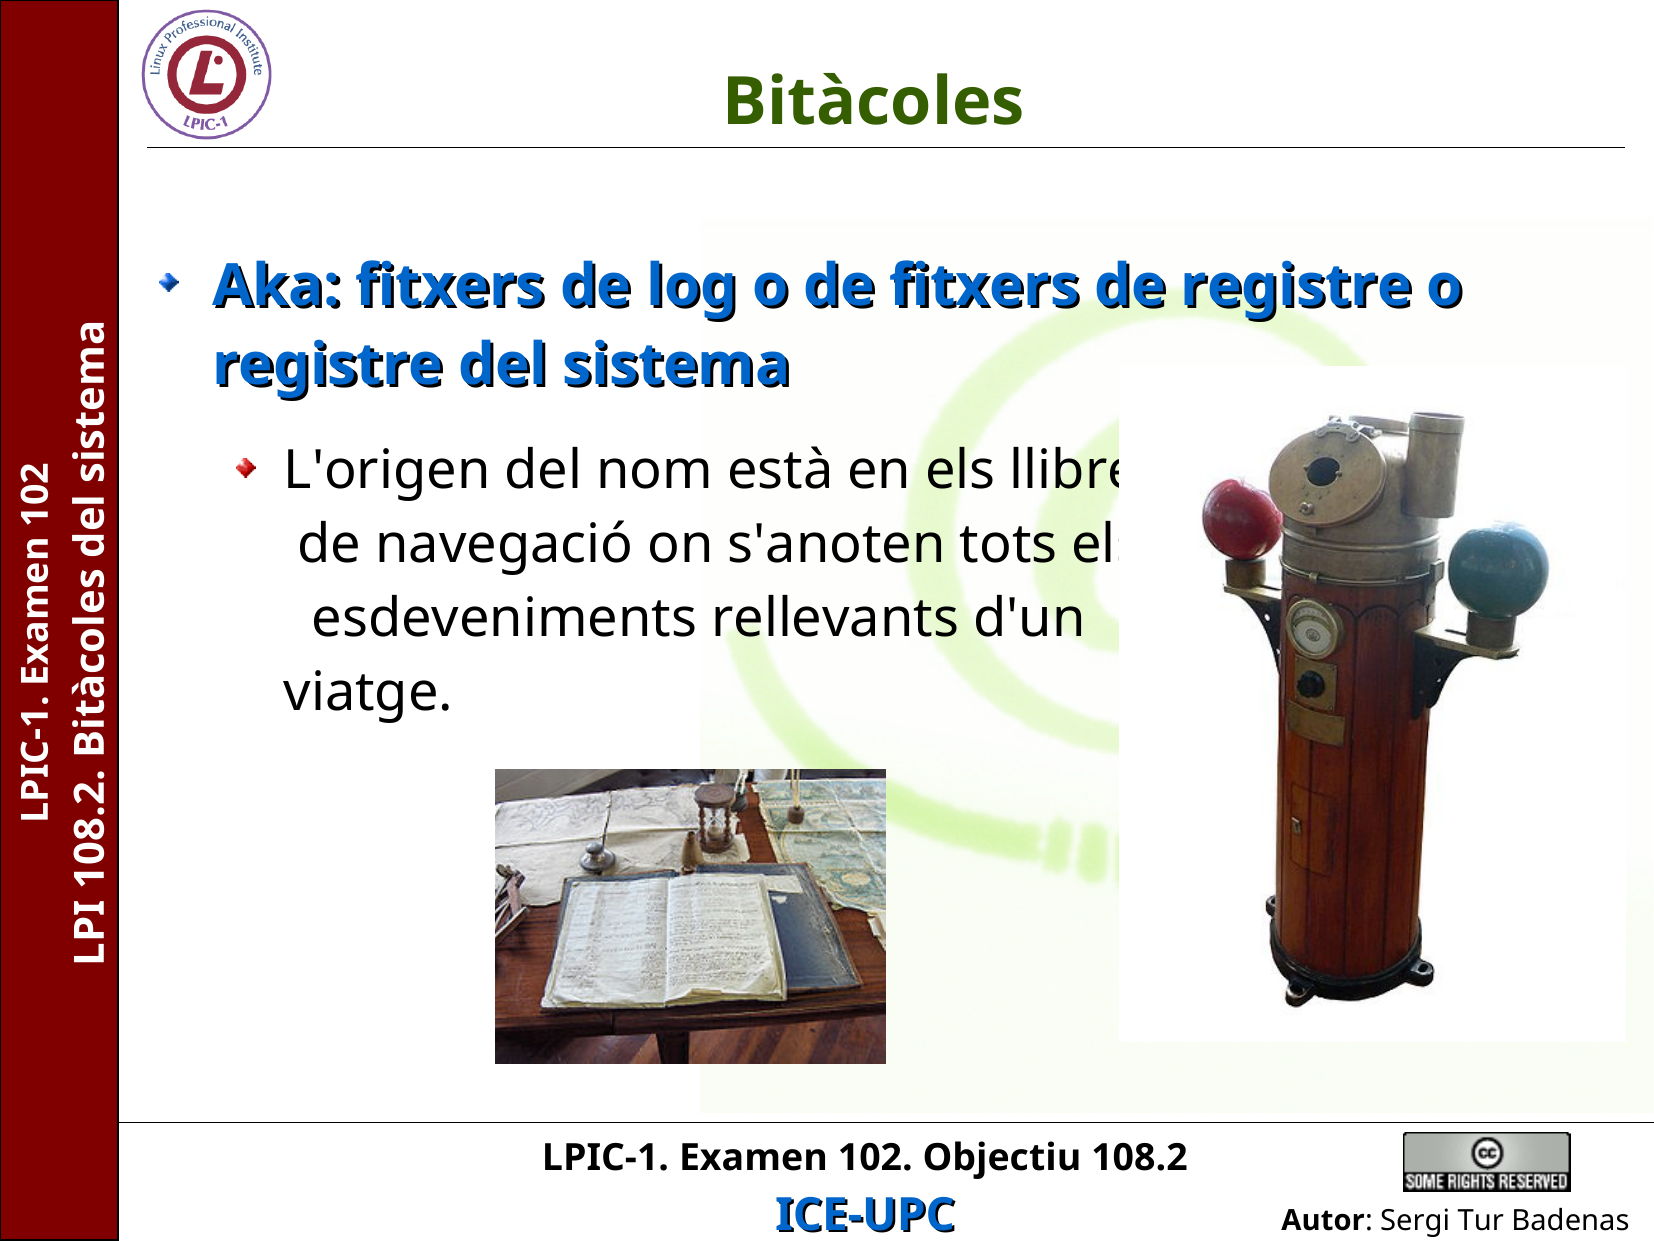

# Bitàcoles
Aka: fitxers de log o de fitxers de registre o registre del sistema
L'origen del nom està en els llibres de navegació on s'anoten tots els esdeveniments rellevants d'un viatge.